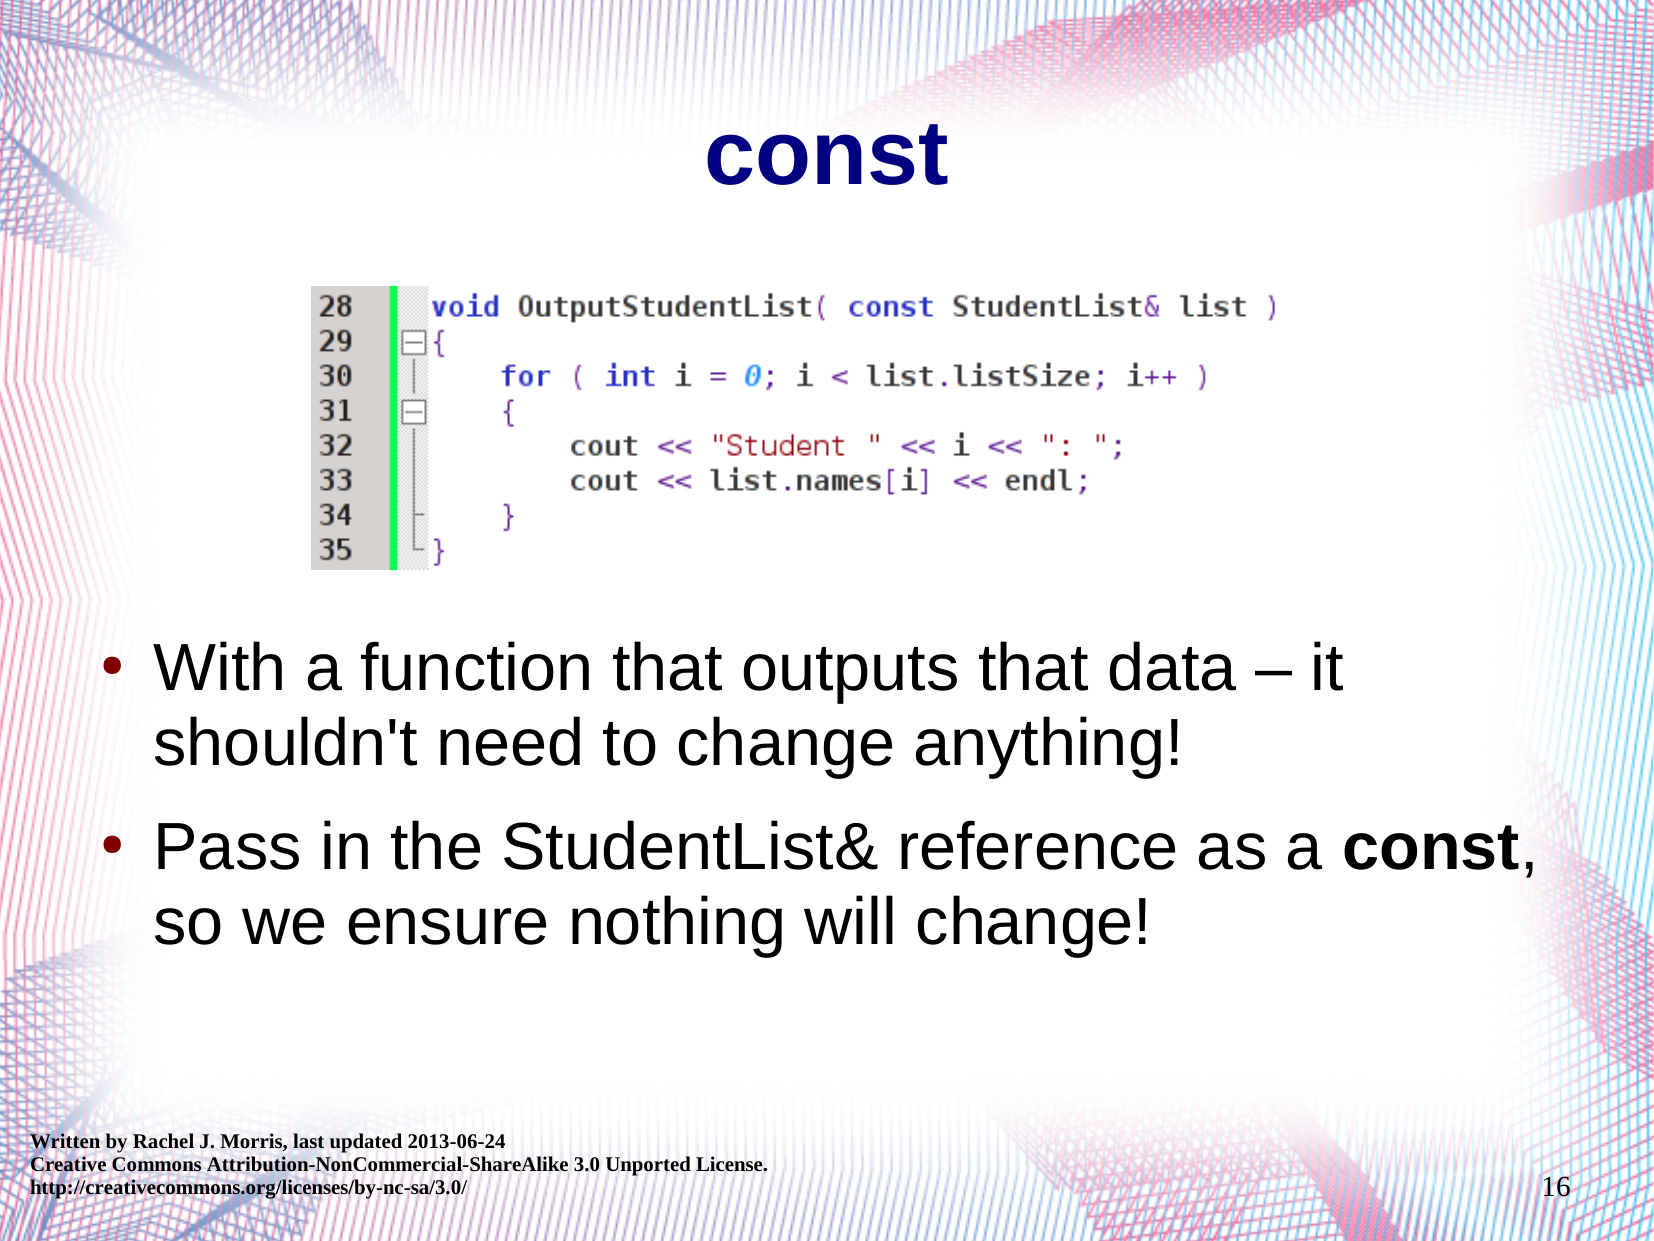

# const
With a function that outputs that data – it shouldn't need to change anything!
Pass in the StudentList& reference as a const, so we ensure nothing will change!
16